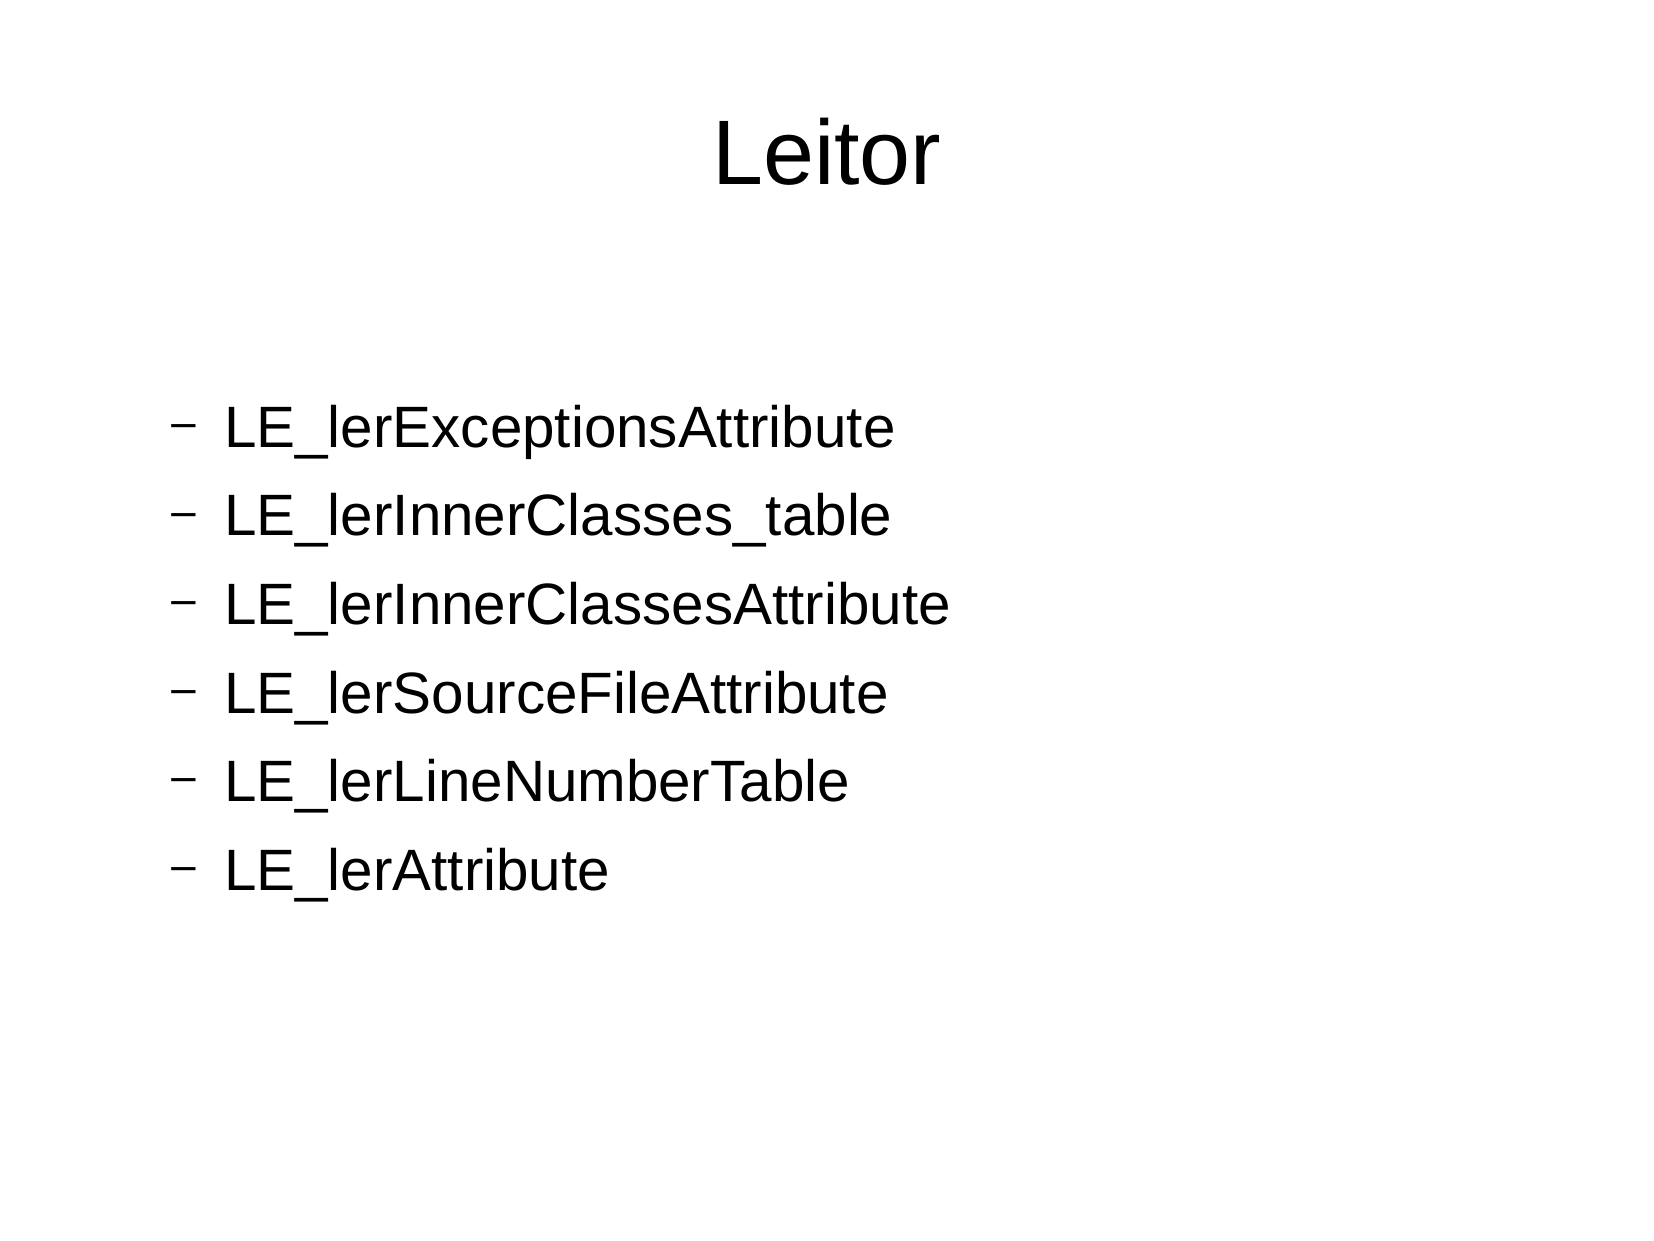

# Leitor
LE_lerExceptionsAttribute
LE_lerInnerClasses_table
LE_lerInnerClassesAttribute
LE_lerSourceFileAttribute
LE_lerLineNumberTable
LE_lerAttribute